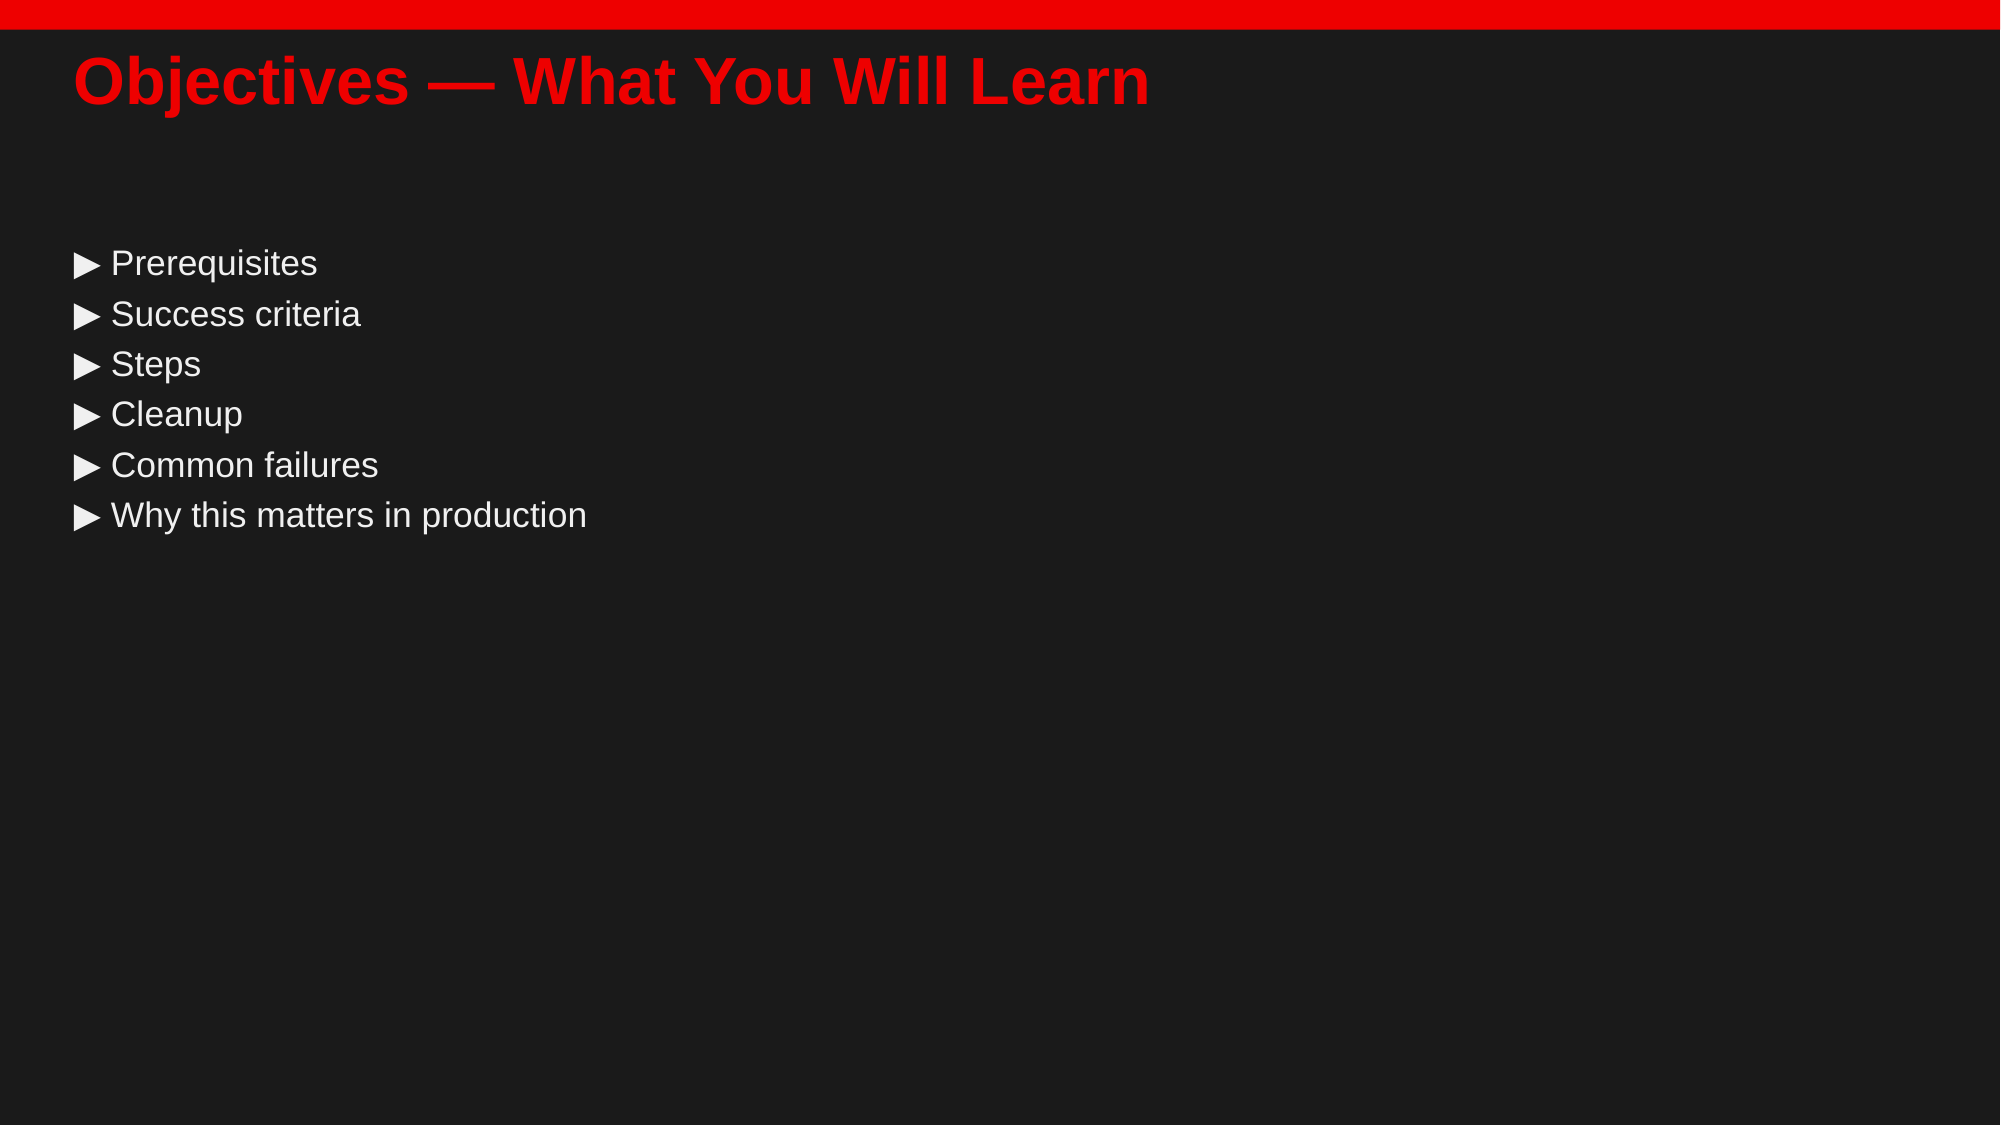

Objectives — What You Will Learn
▶ Prerequisites
▶ Success criteria
▶ Steps
▶ Cleanup
▶ Common failures
▶ Why this matters in production